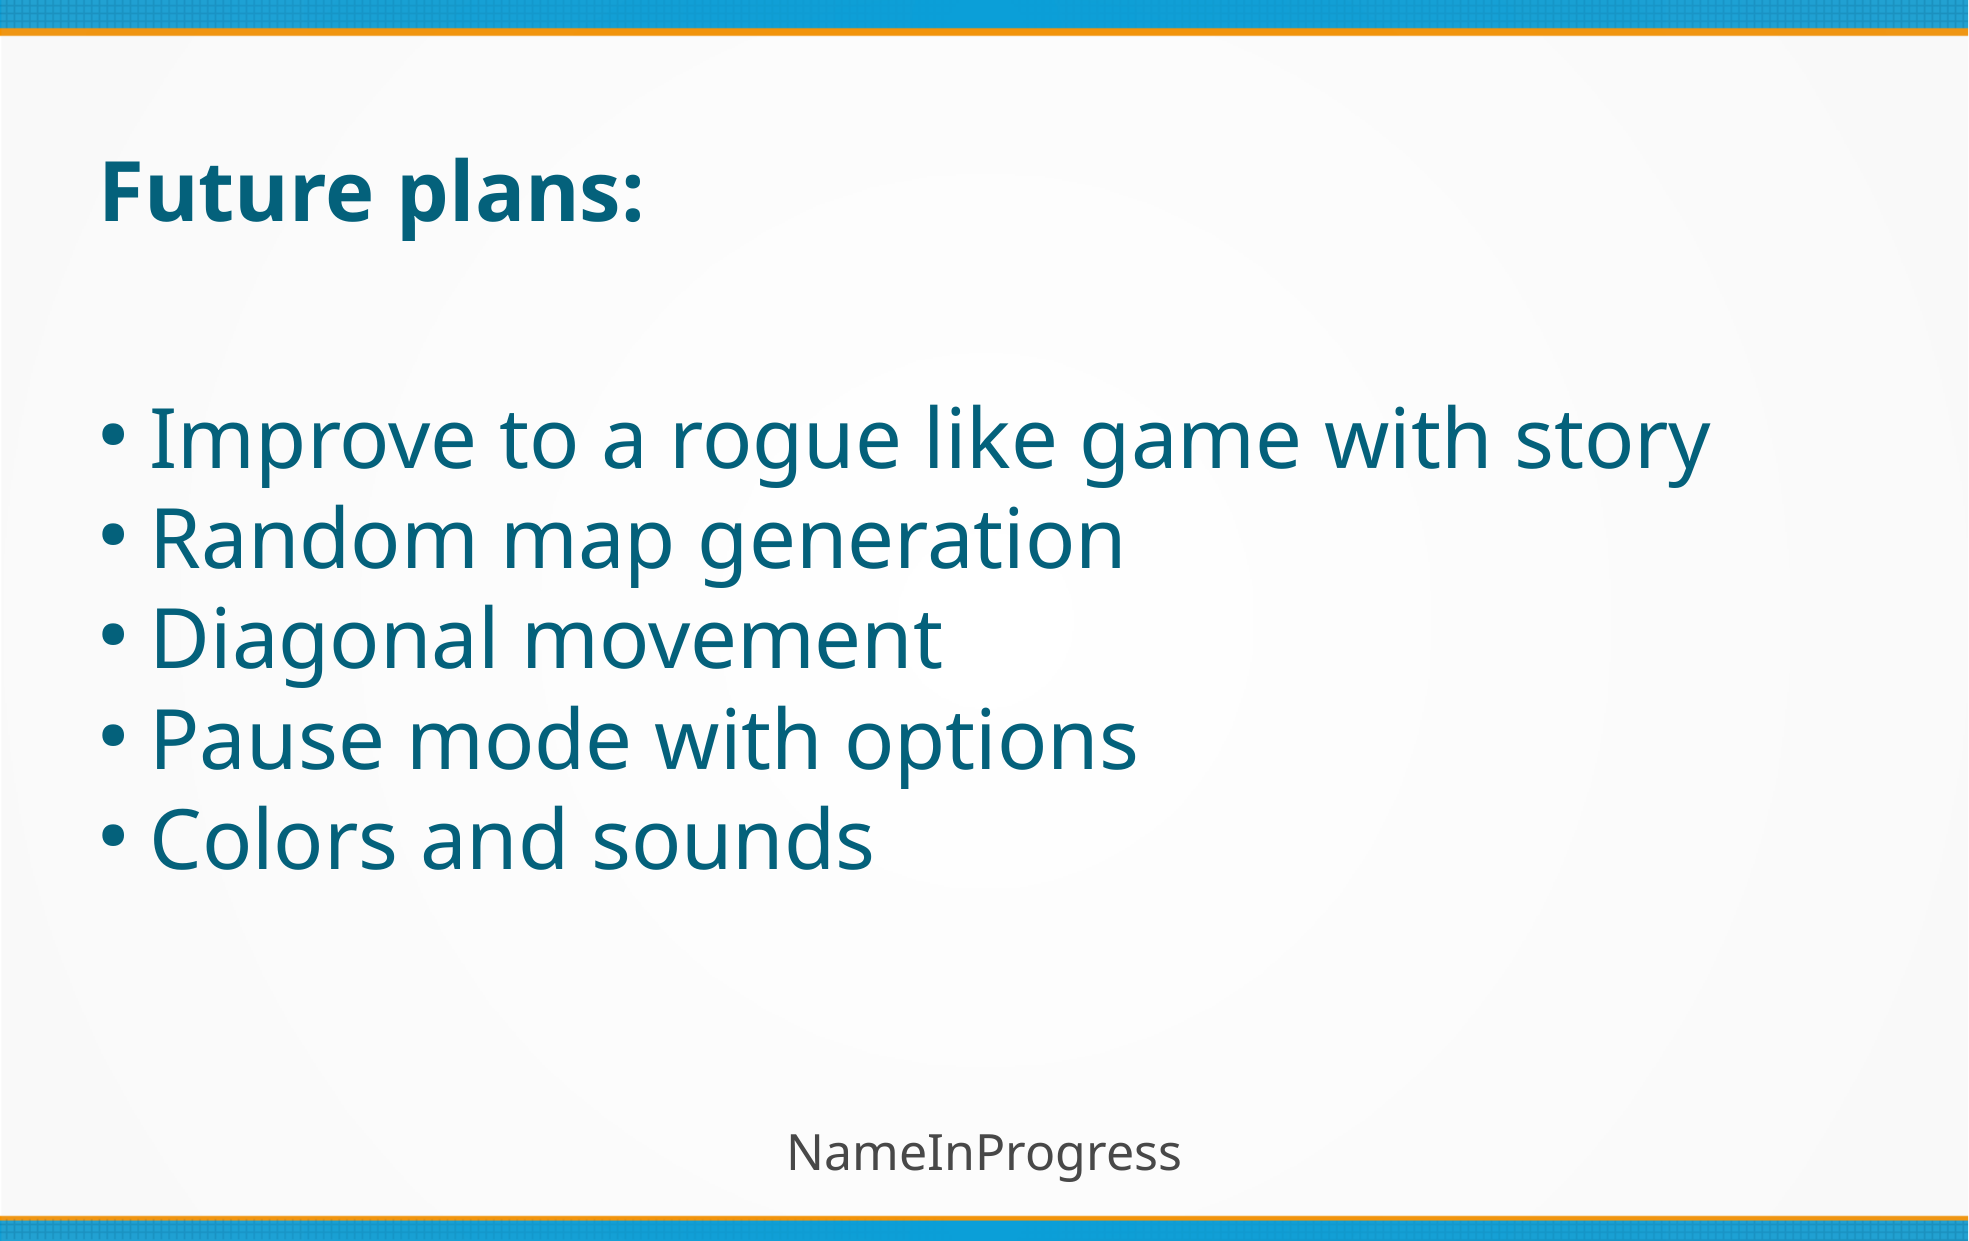

# Future plans:
 Improve to a rogue like game with story
 Random map generation
 Diagonal movement
 Pause mode with options
 Colors and sounds
NameInProgress